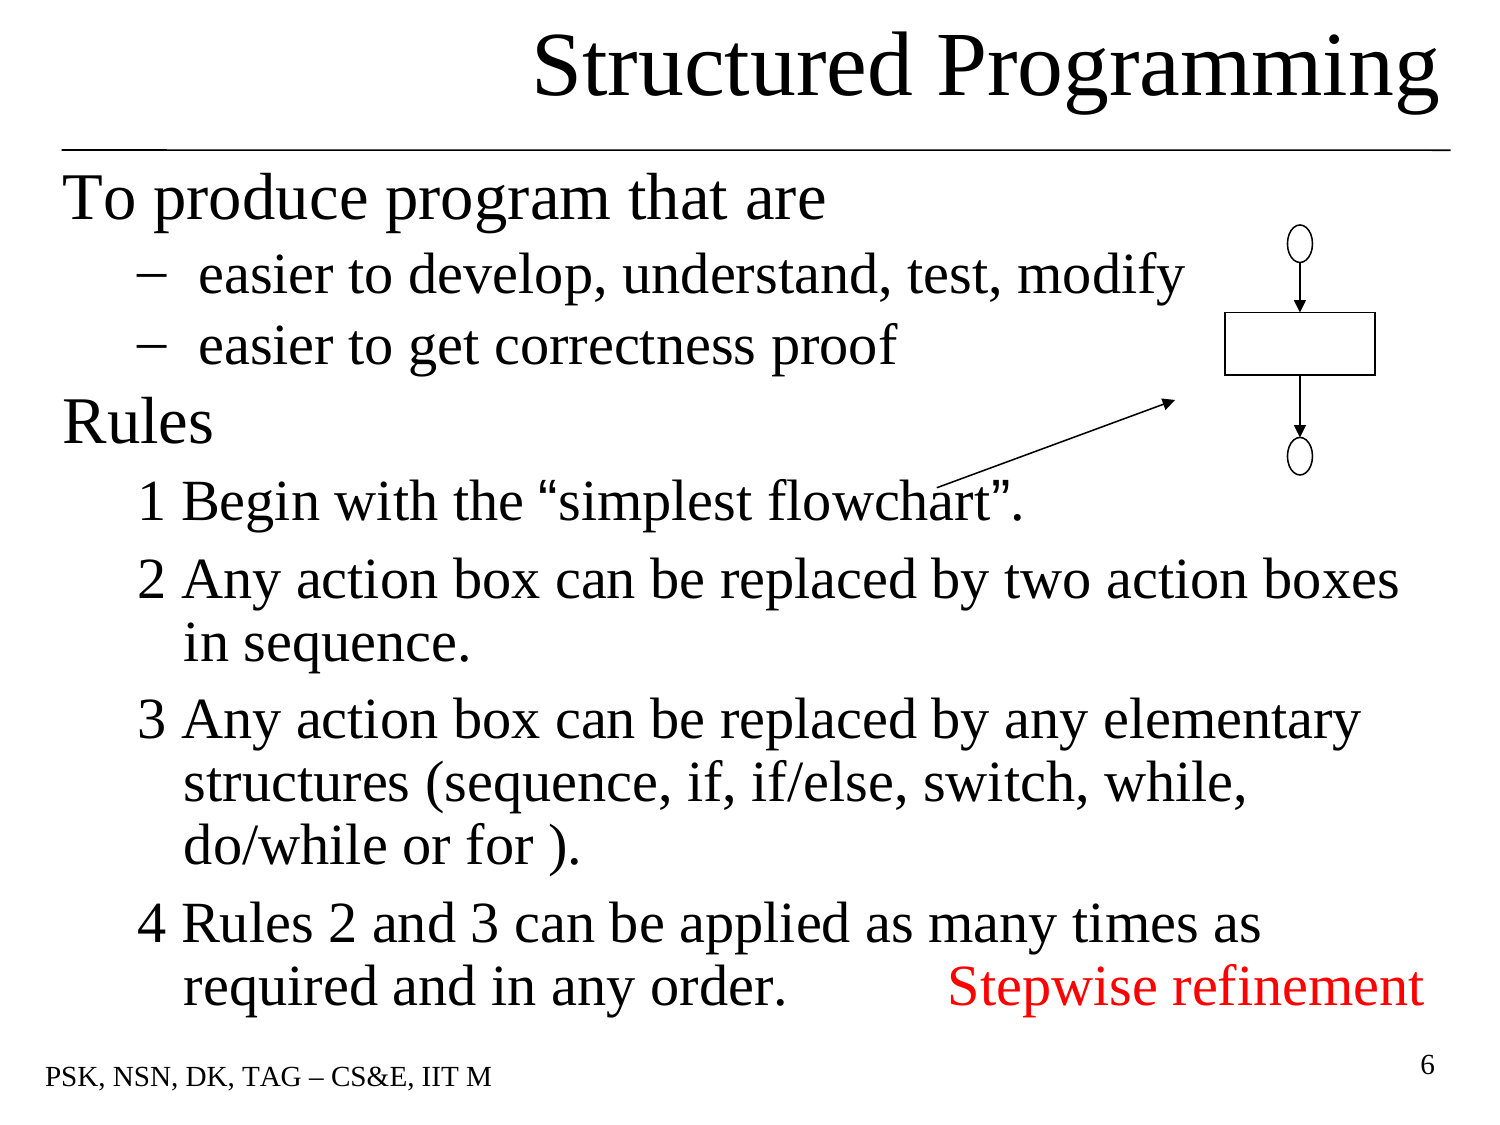

# Structured Programming
To produce program that are
 easier to develop, understand, test, modify
 easier to get correctness proof
Rules
1 Begin with the “simplest flowchart”.
2 Any action box can be replaced by two action boxes in sequence.
3 Any action box can be replaced by any elementary structures (sequence, if, if/else, switch, while, do/while or for ).
4 Rules 2 and 3 can be applied as many times as required and in any order. Stepwise refinement